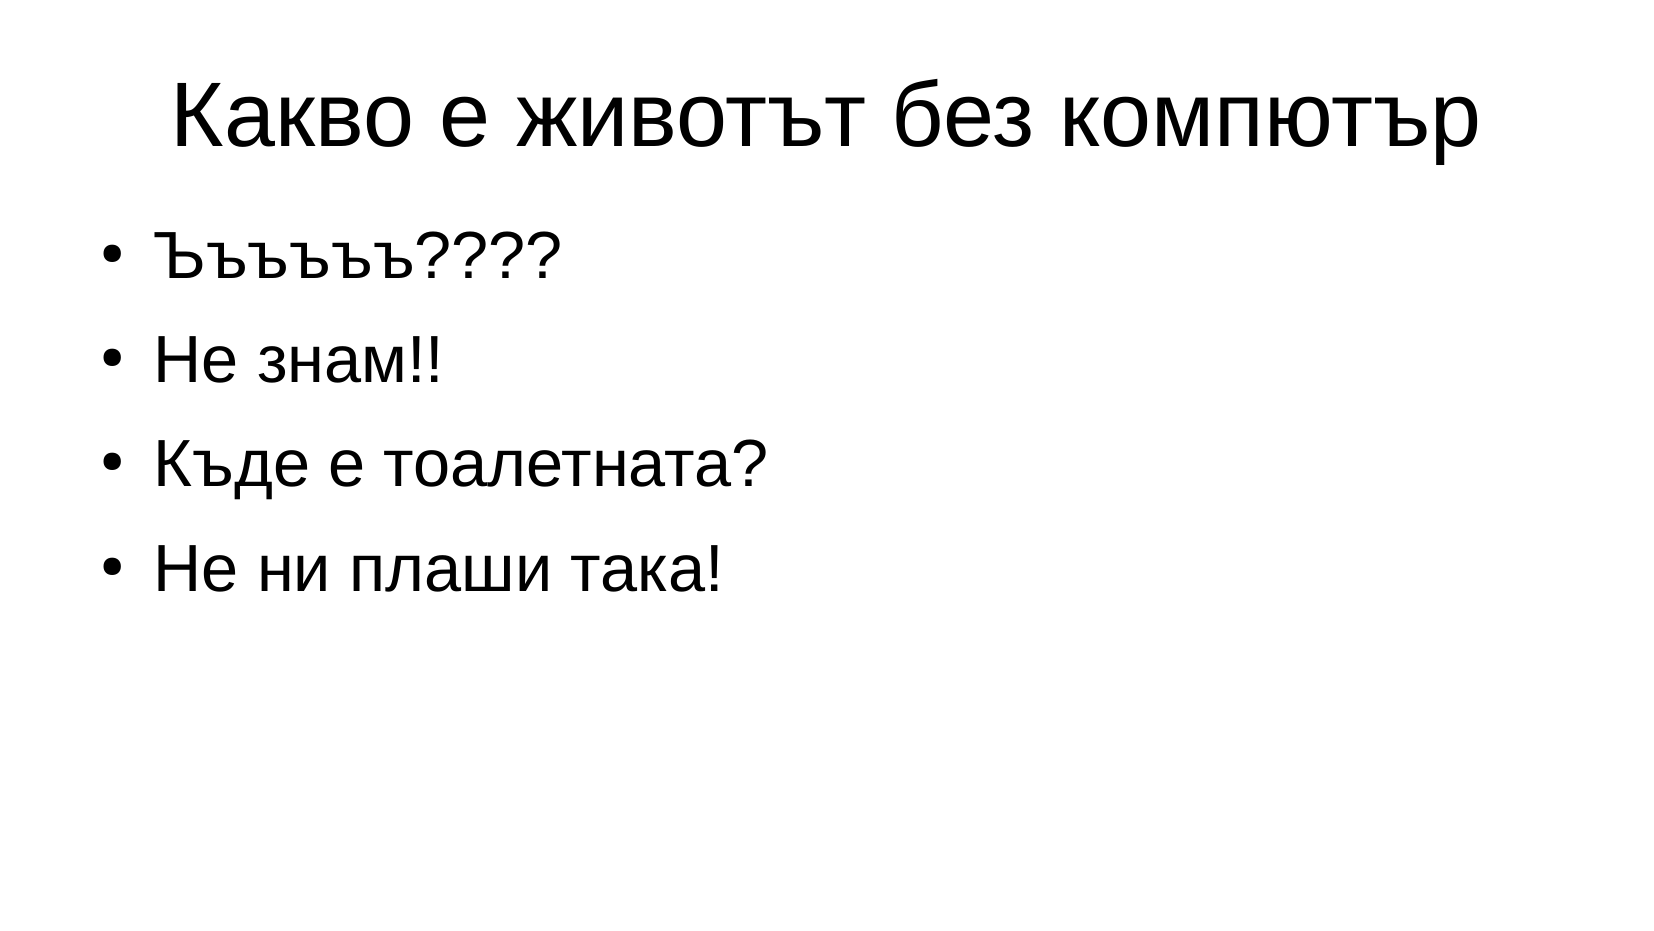

# Какво е животът без компютър
Ъъъъъъ????
Не знам!!
Къде е тоалетната?
Не ни плаши така!